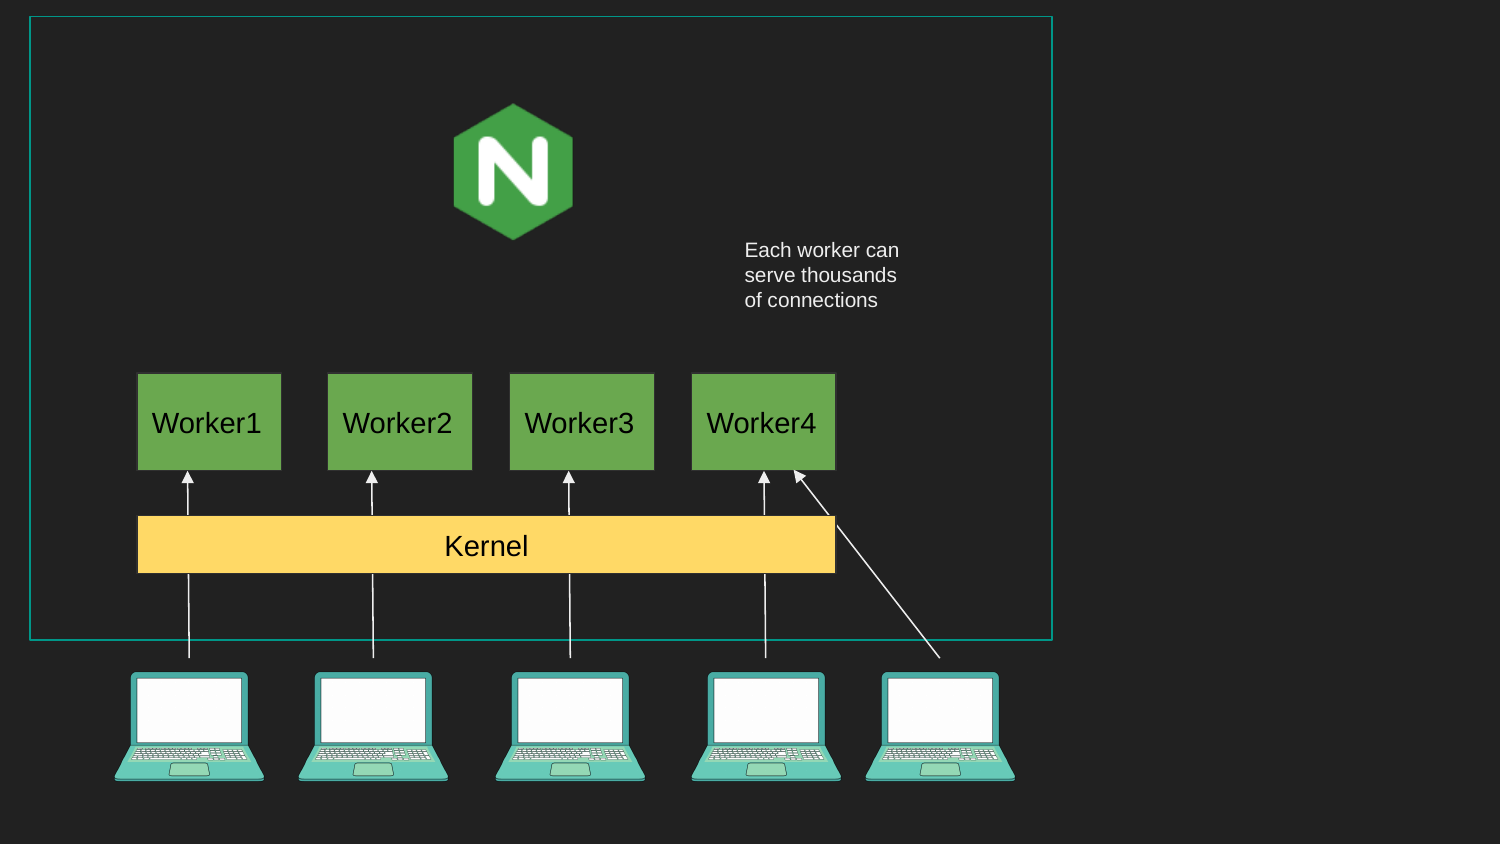

Each worker can serve thousands of connections
Worker1
Worker2
Worker3
Worker4
Kernel